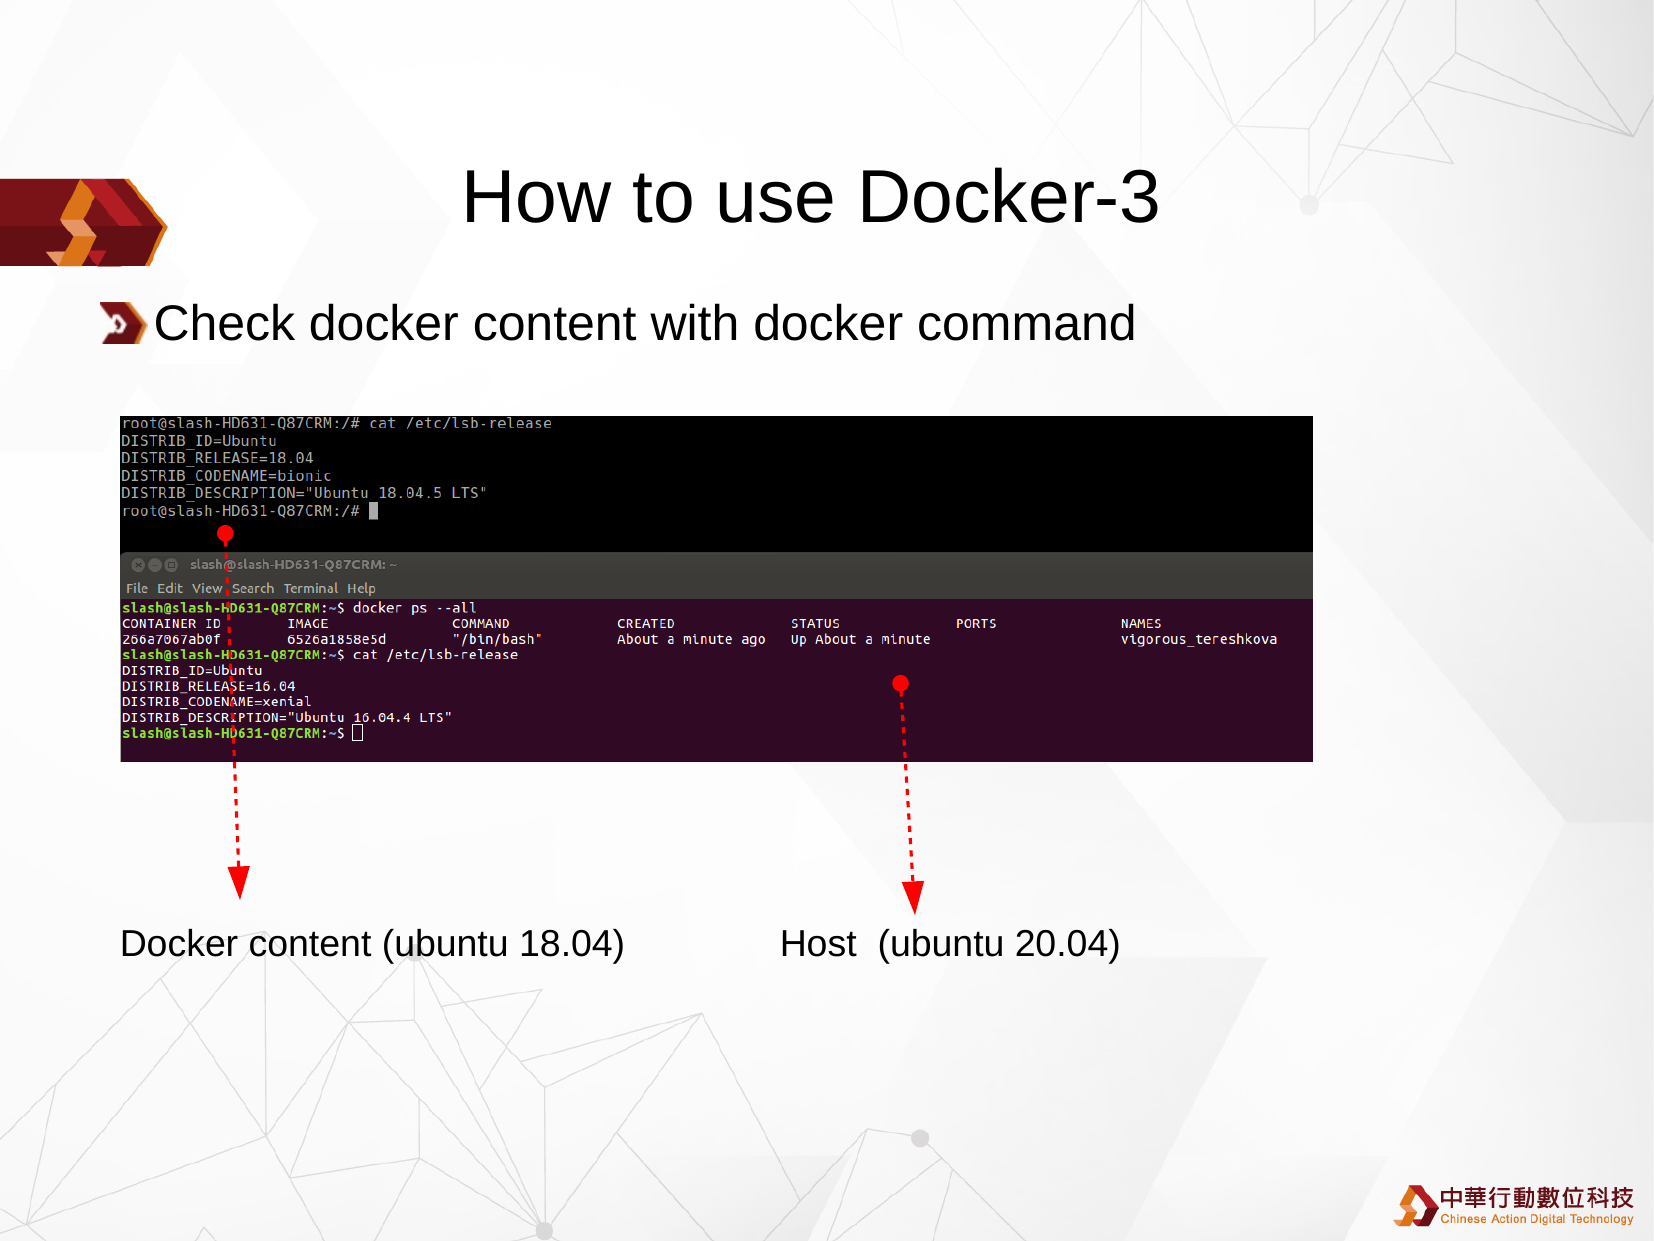

# How to use Docker-3
Check docker content with docker command
Docker content (ubuntu 18.04)
Host (ubuntu 20.04)